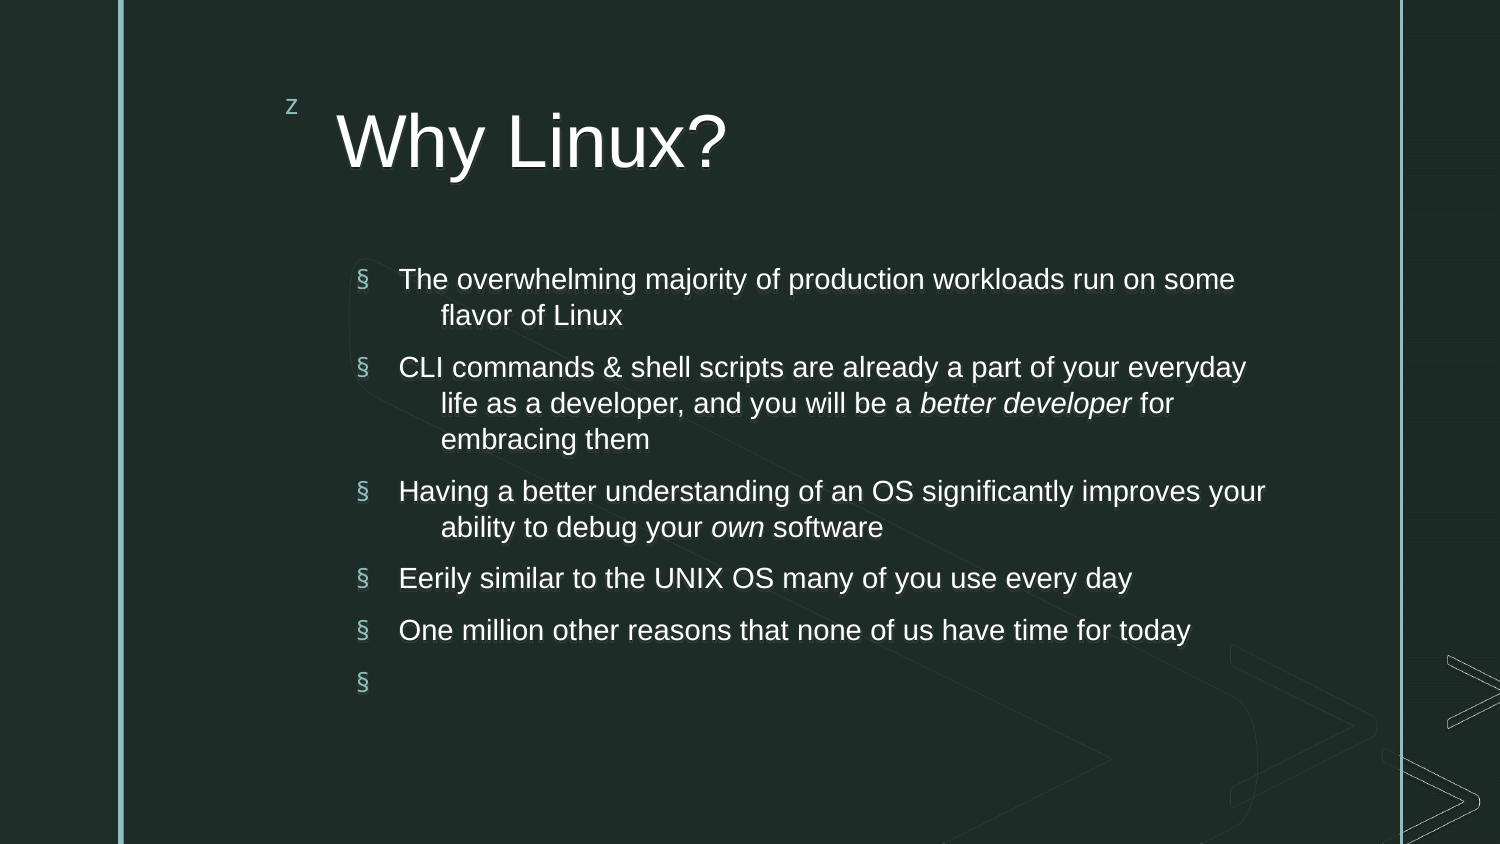

# Why Linux?
The overwhelming majority of production workloads run on some flavor of Linux
CLI commands & shell scripts are already a part of your everyday life as a developer, and you will be a better developer for embracing them
Having a better understanding of an OS significantly improves your ability to debug your own software
Eerily similar to the UNIX OS many of you use every day
One million other reasons that none of us have time for today